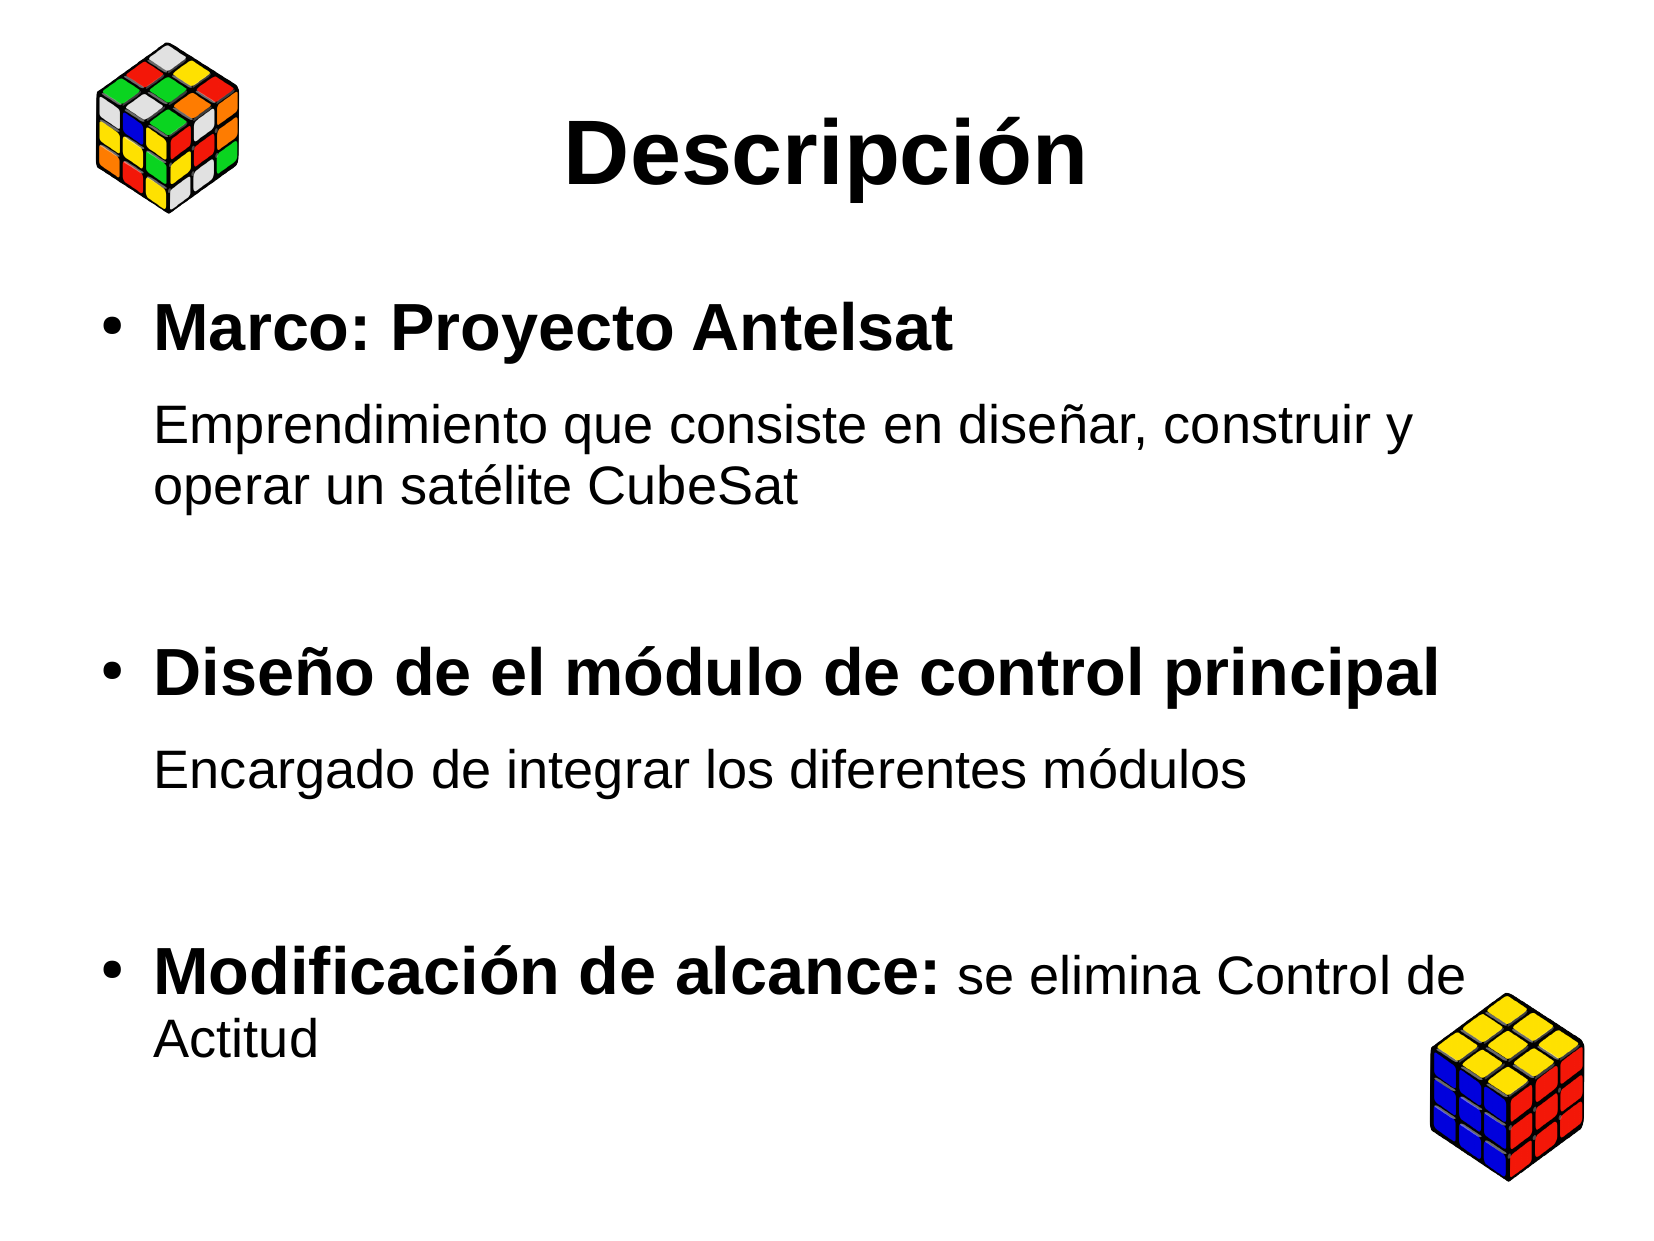

# Descripción
Marco: Proyecto Antelsat
Emprendimiento que consiste en diseñar, construir y operar un satélite CubeSat
Diseño de el módulo de control principal
Encargado de integrar los diferentes módulos
Modificación de alcance: se elimina Control de Actitud